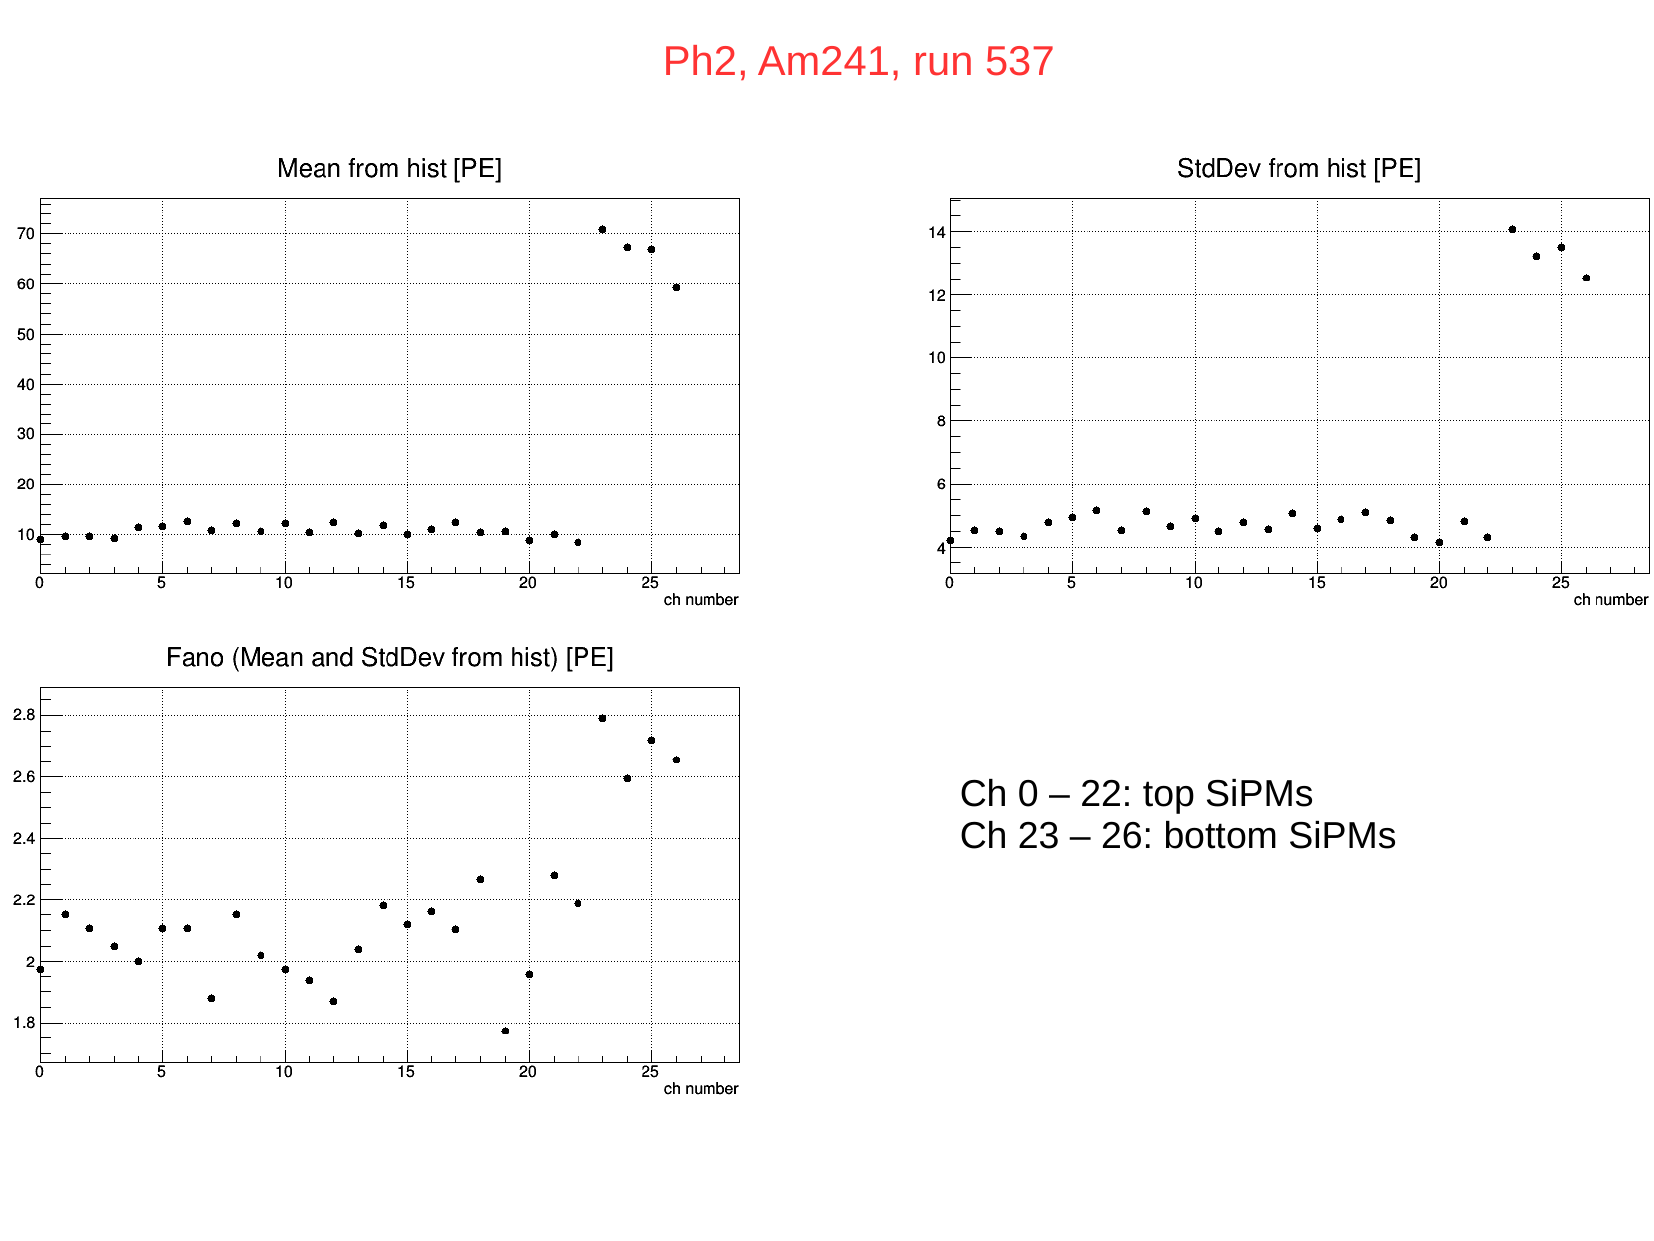

Ph2, Am241, run 537
Ch 0 – 22: top SiPMs
Ch 23 – 26: bottom SiPMs